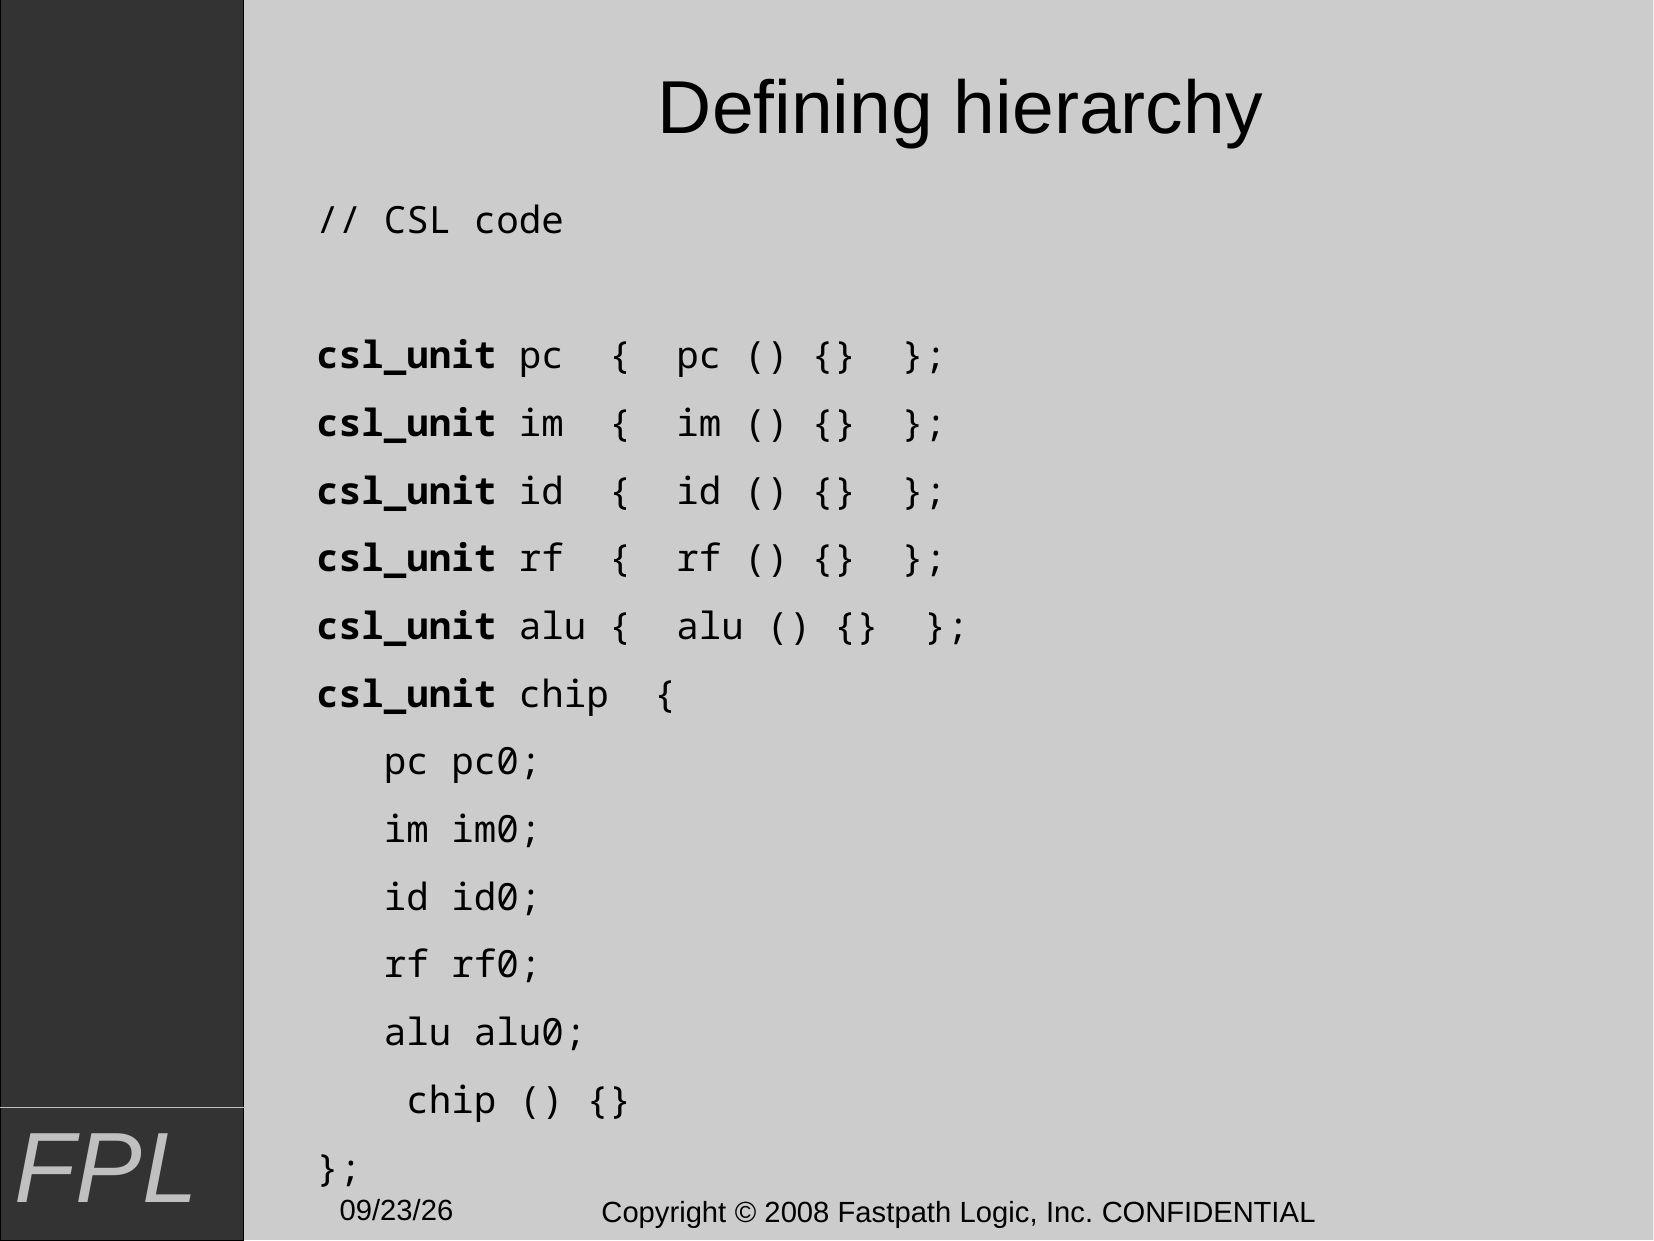

# Defining hierarchy
// CSL code
csl_unit pc { pc () {} };
csl_unit im { im () {} };
csl_unit id { id () {} };
csl_unit rf { rf () {} };
csl_unit alu { alu () {} };
csl_unit chip {
 pc pc0;
 im im0;
 id id0;
 rf rf0;
 alu alu0;
 chip () {}
};
Copyright Fastpath Logic Inc. @2007